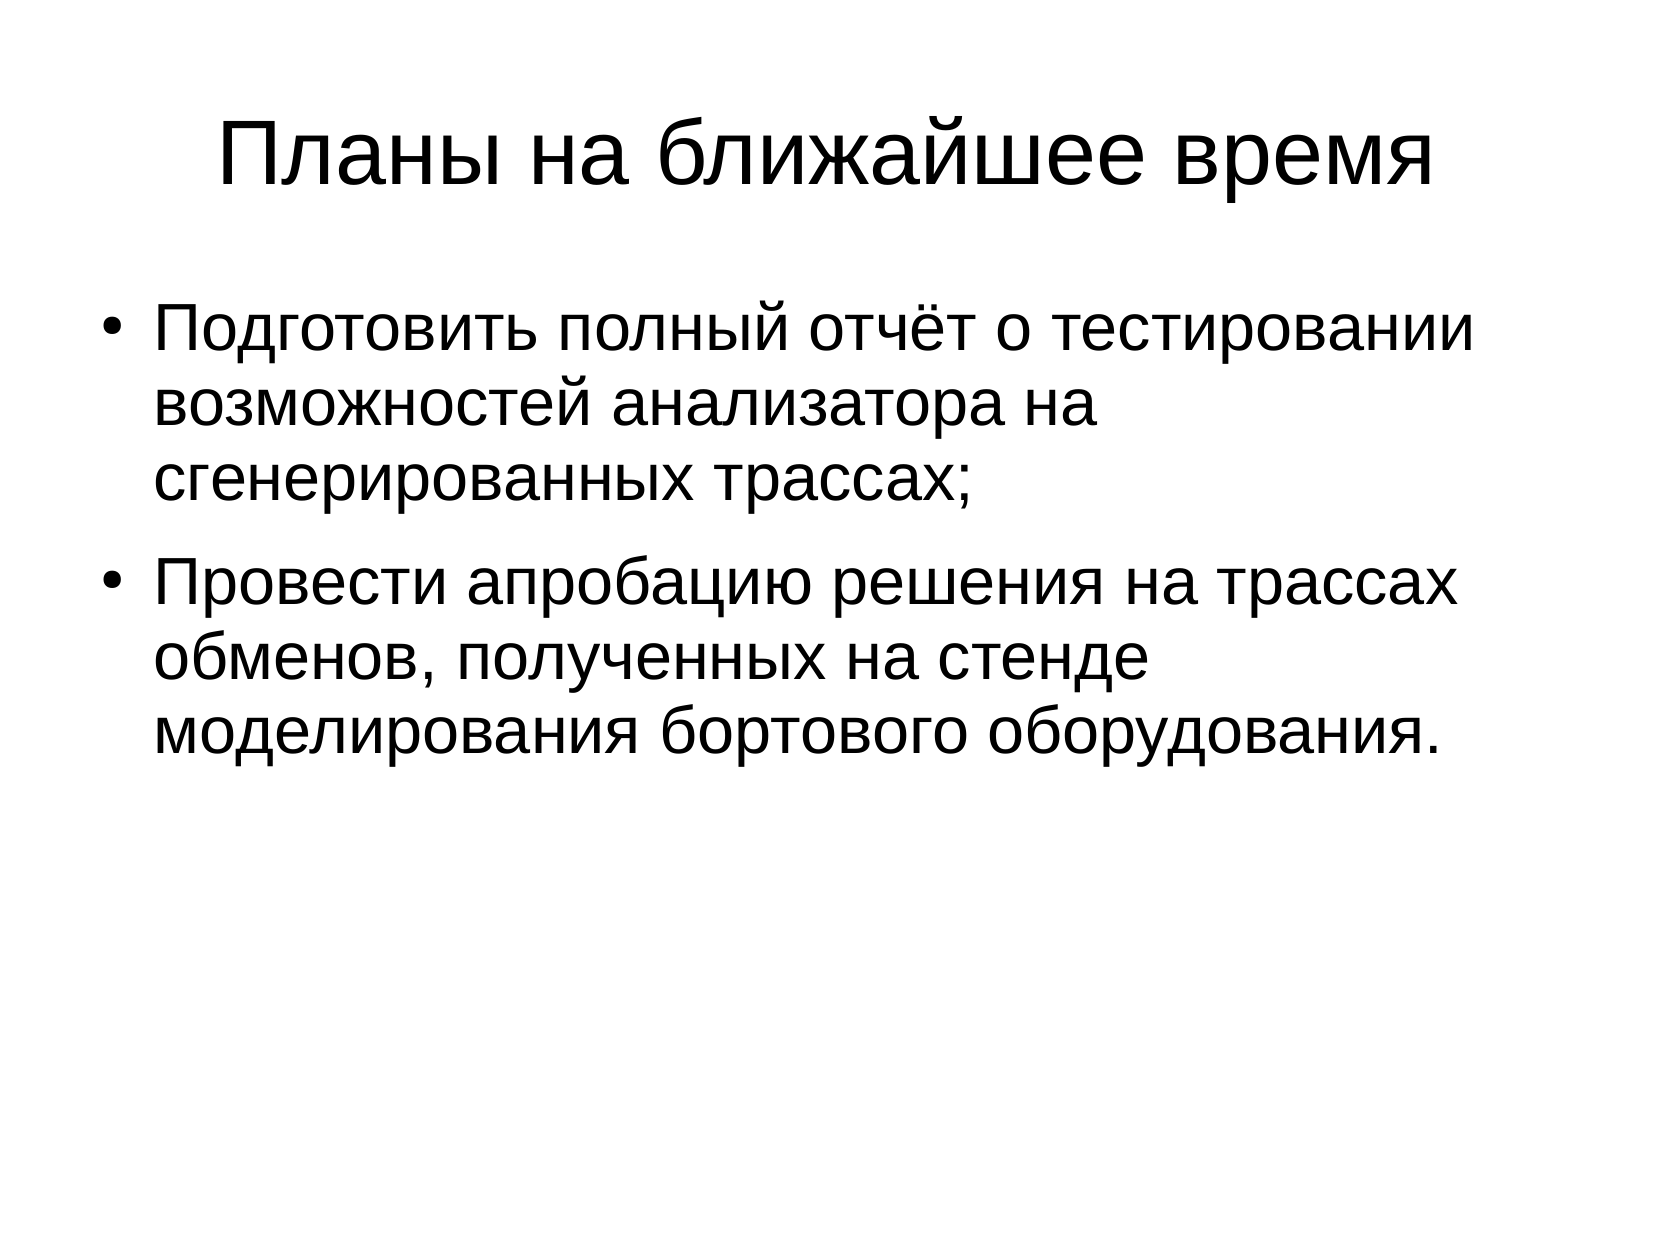

# Планы на ближайшее время
Подготовить полный отчёт о тестировании возможностей анализатора на сгенерированных трассах;
Провести апробацию решения на трассах обменов, полученных на стенде моделирования бортового оборудования.